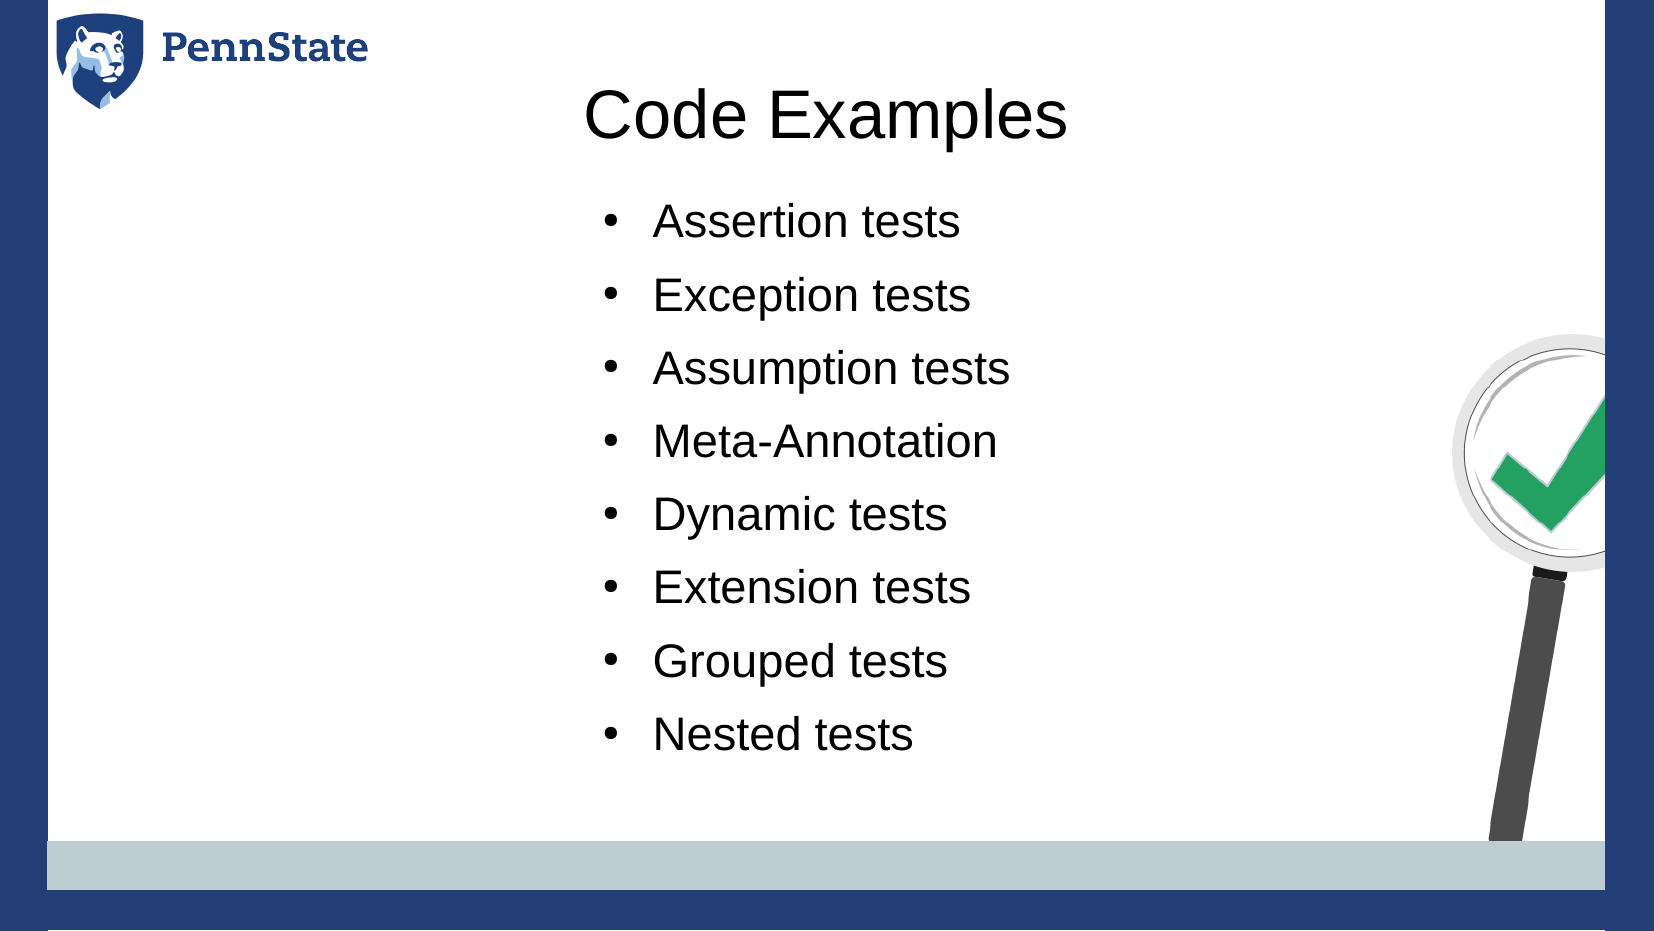

# Code Examples
Assertion tests
Exception tests
Assumption tests
Meta-Annotation
Dynamic tests
Extension tests
Grouped tests
Nested tests